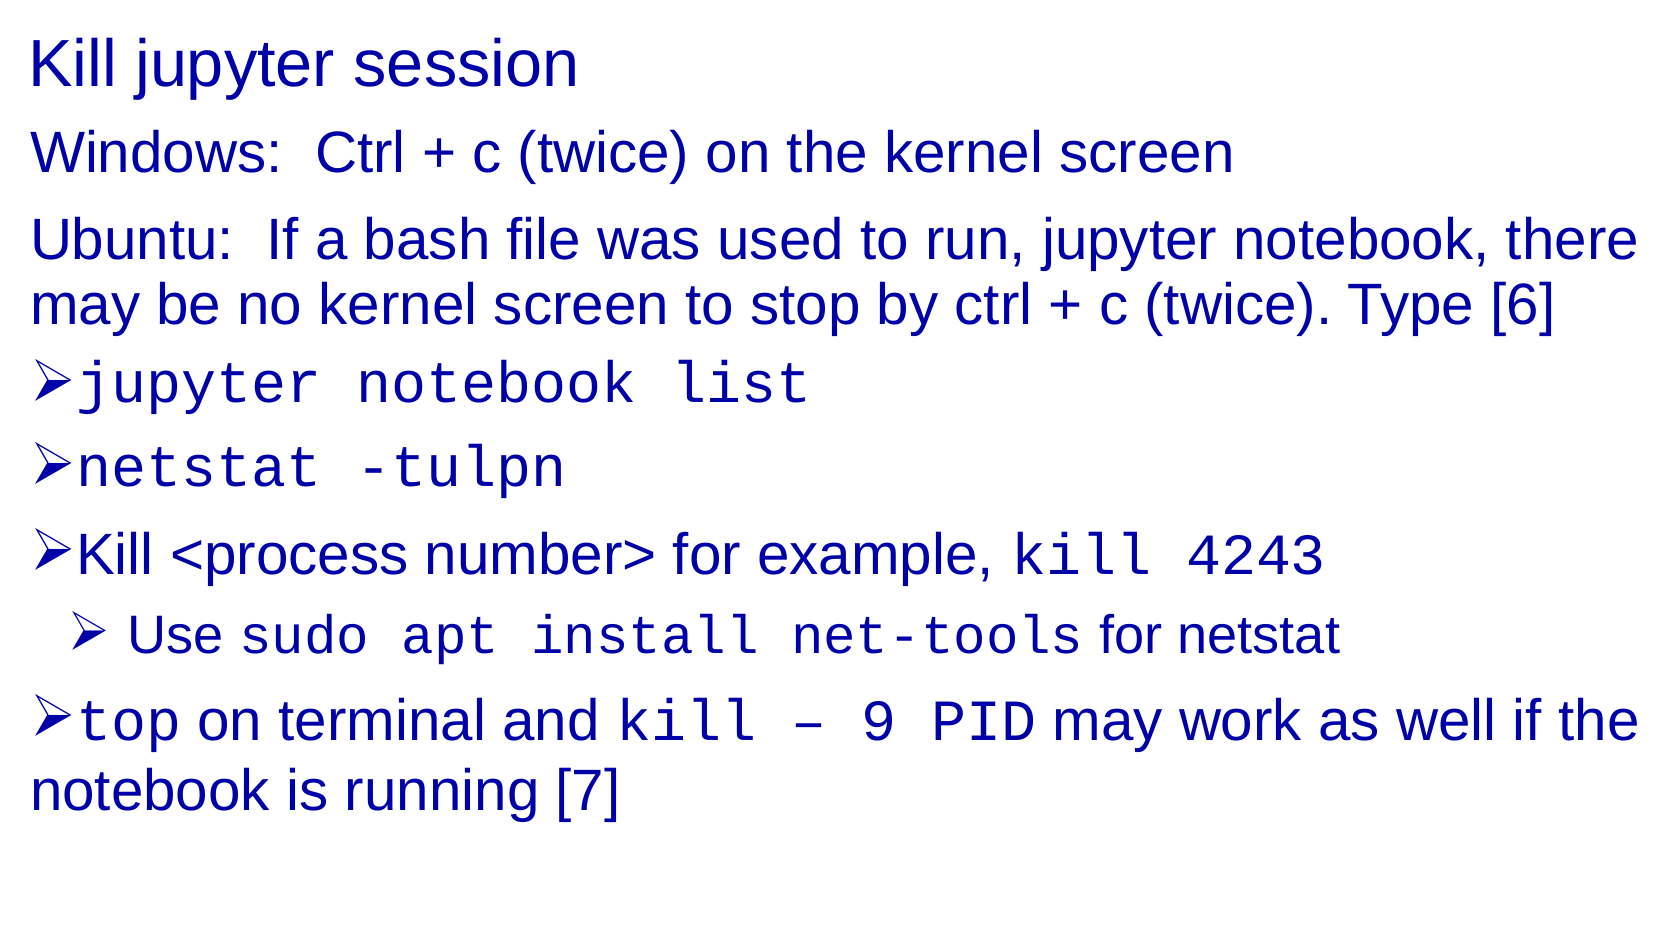

# Kill jupyter session
Windows: Ctrl + c (twice) on the kernel screen
Ubuntu: If a bash file was used to run, jupyter notebook, there may be no kernel screen to stop by ctrl + c (twice). Type [6]
jupyter notebook list
netstat -tulpn
Kill <process number> for example, kill 4243
Use sudo apt install net-tools for netstat
top on terminal and kill – 9 PID may work as well if the notebook is running [7]